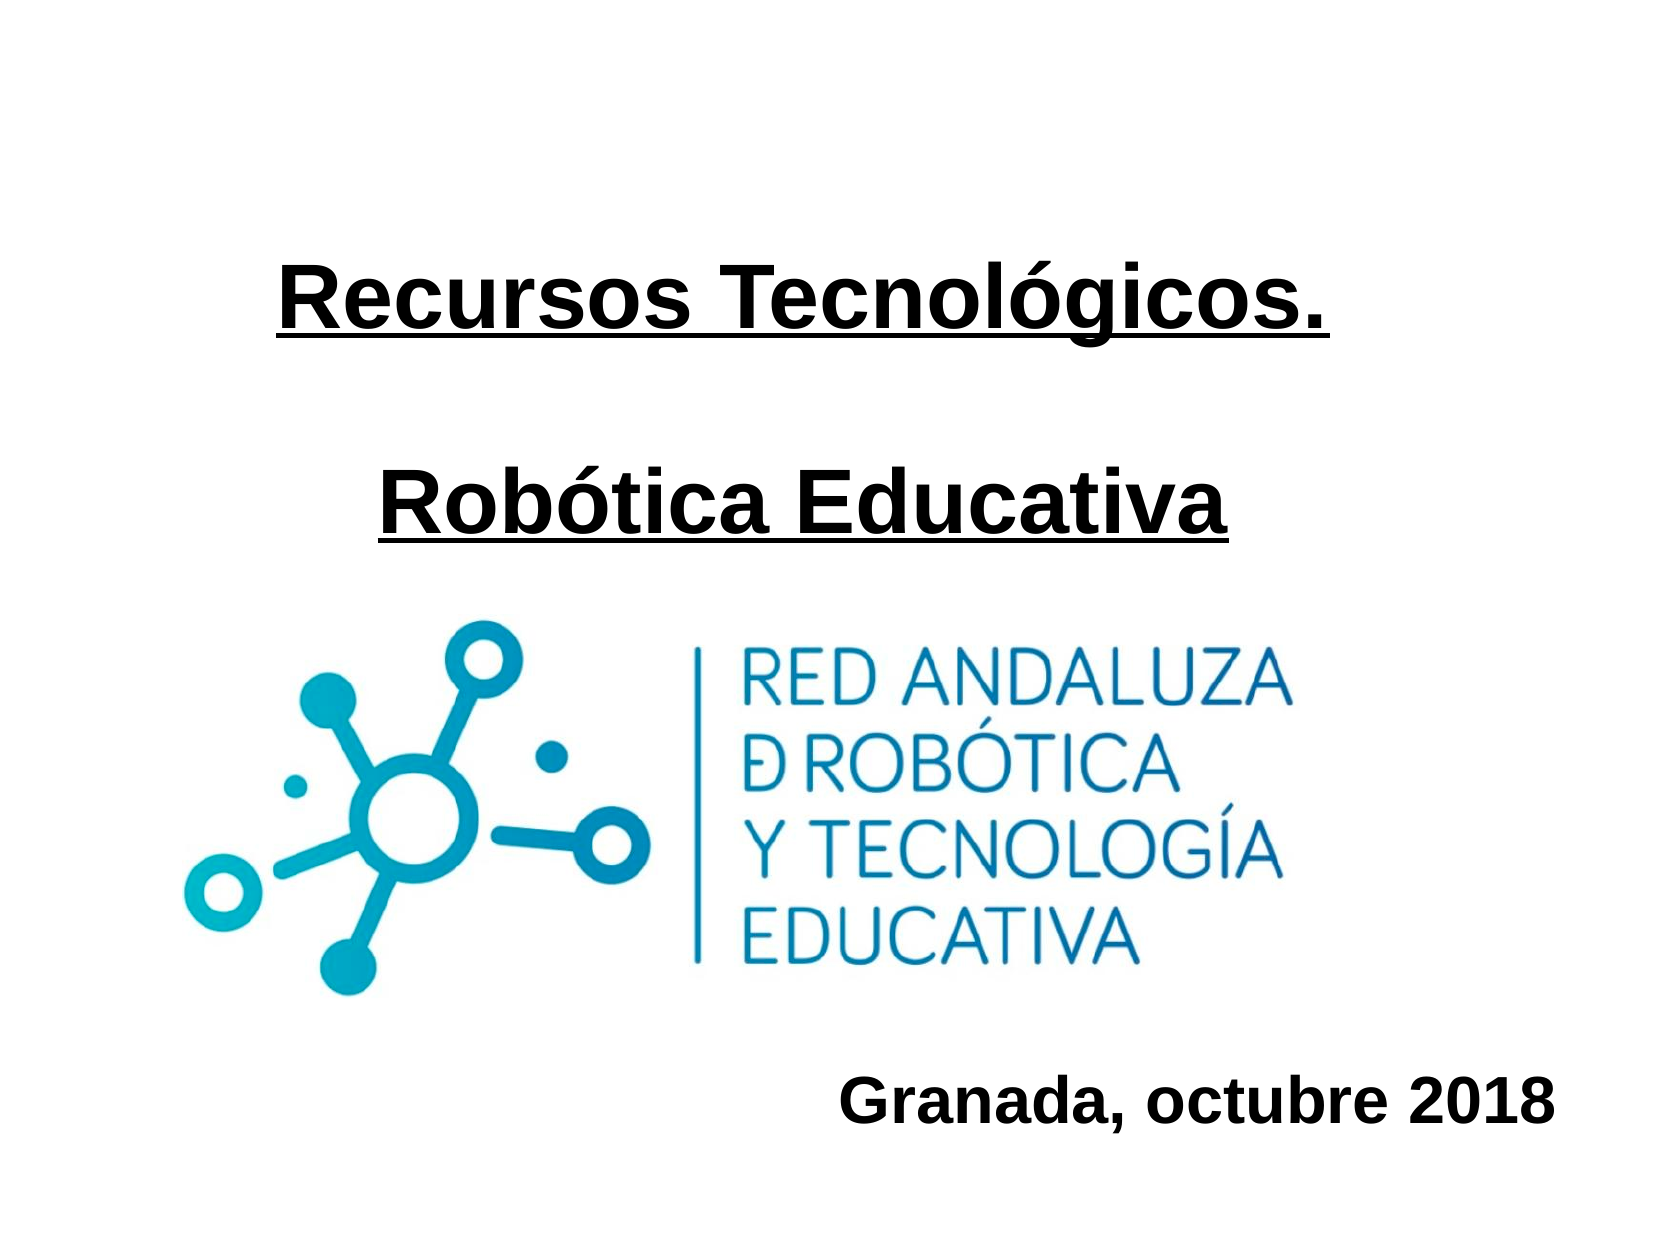

# Recursos Tecnológicos. Robótica Educativa
Granada, octubre 2018